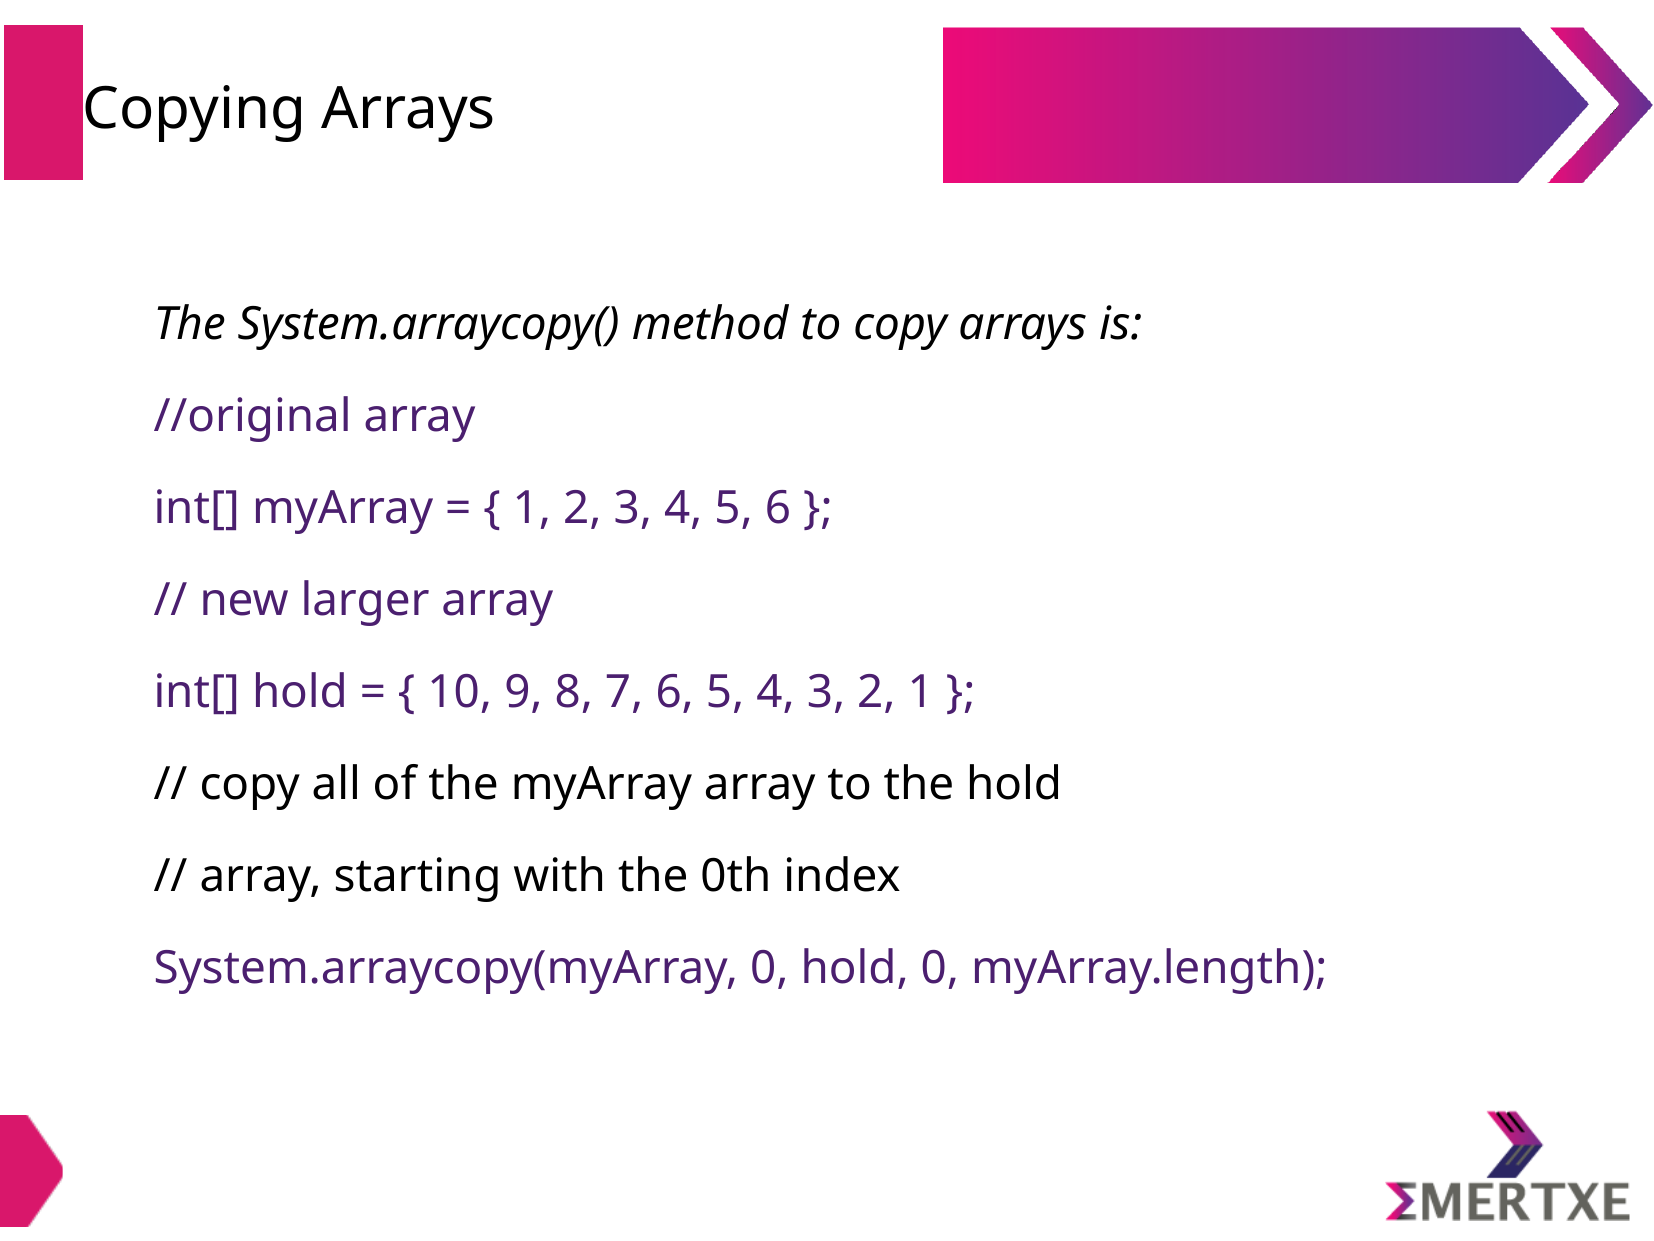

# Copying Arrays
The System.arraycopy() method to copy arrays is:
//original array
int[] myArray = { 1, 2, 3, 4, 5, 6 };
// new larger array
int[] hold = { 10, 9, 8, 7, 6, 5, 4, 3, 2, 1 };
// copy all of the myArray array to the hold
// array, starting with the 0th index
System.arraycopy(myArray, 0, hold, 0, myArray.length);